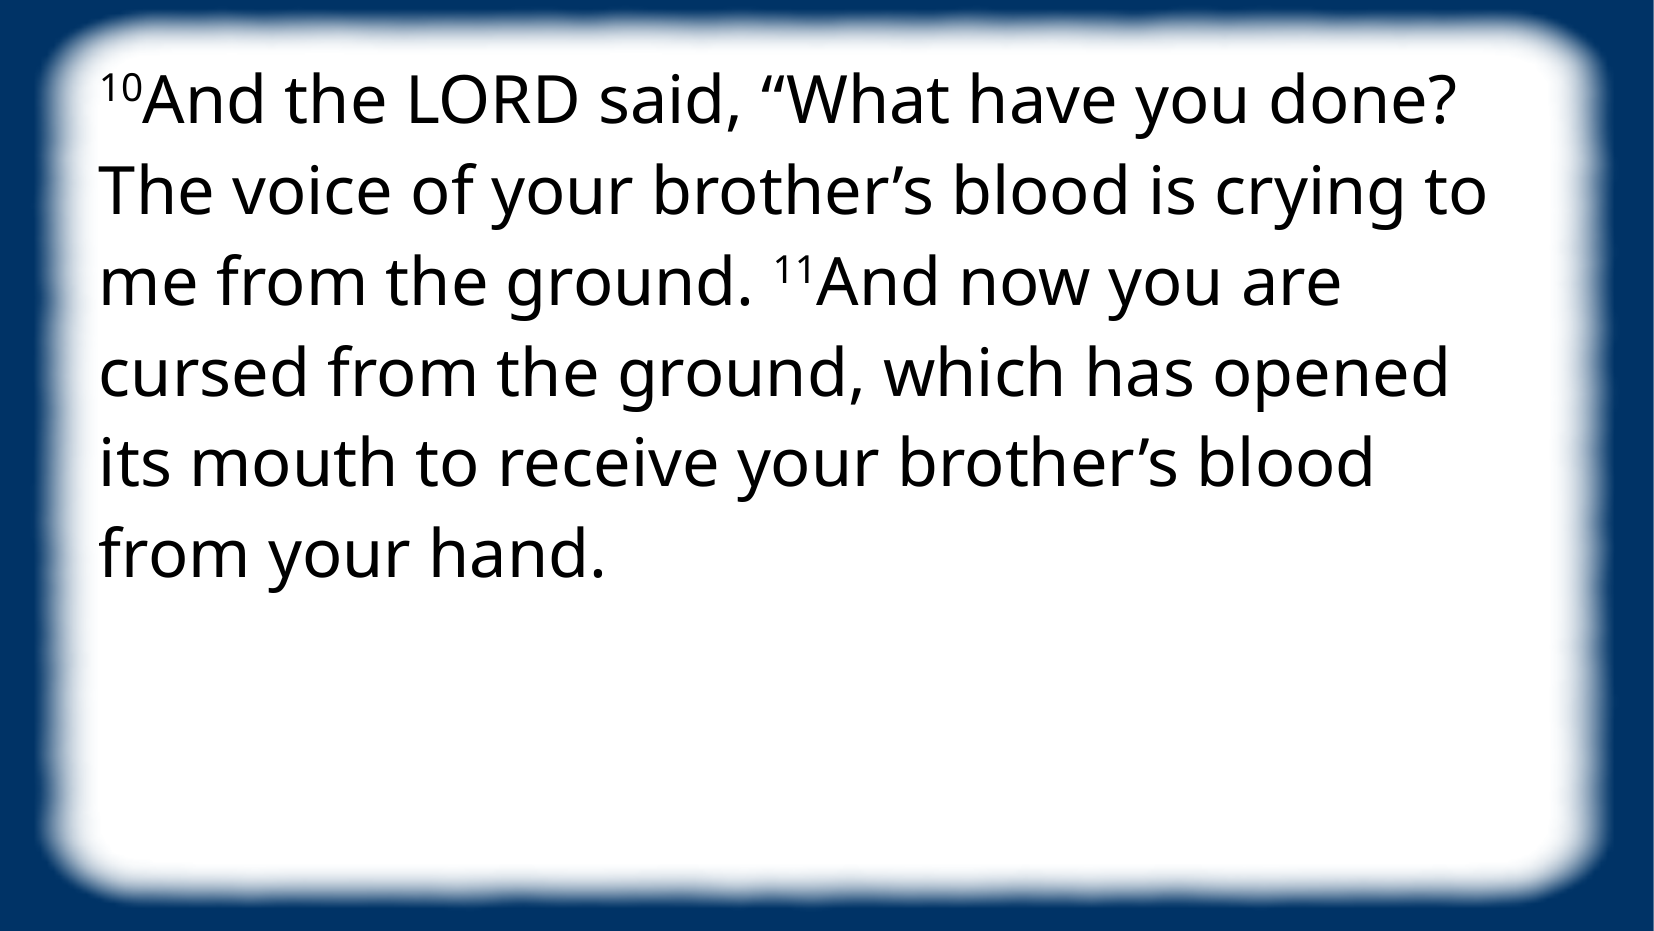

10And the LORD said, “What have you done? The voice of your brother’s blood is crying to me from the ground. 11And now you are cursed from the ground, which has opened its mouth to receive your brother’s blood from your hand.